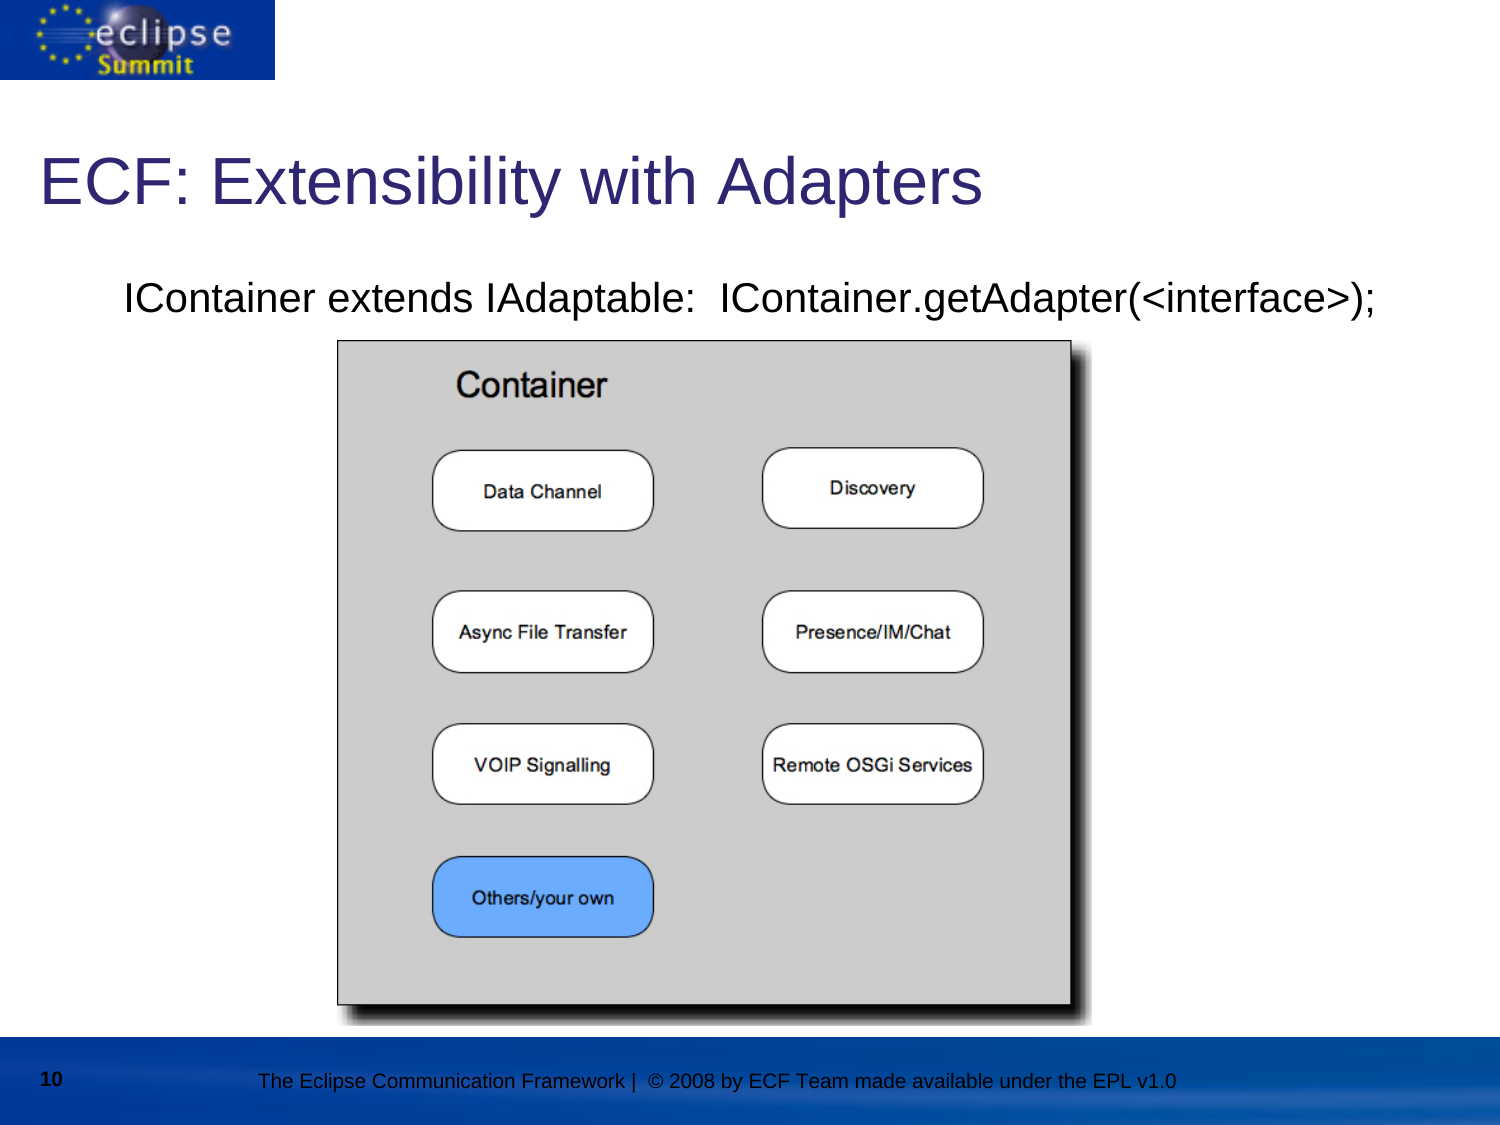

# ECF: Extensibility with Adapters
IContainer extends IAdaptable: IContainer.getAdapter(<interface>);
10